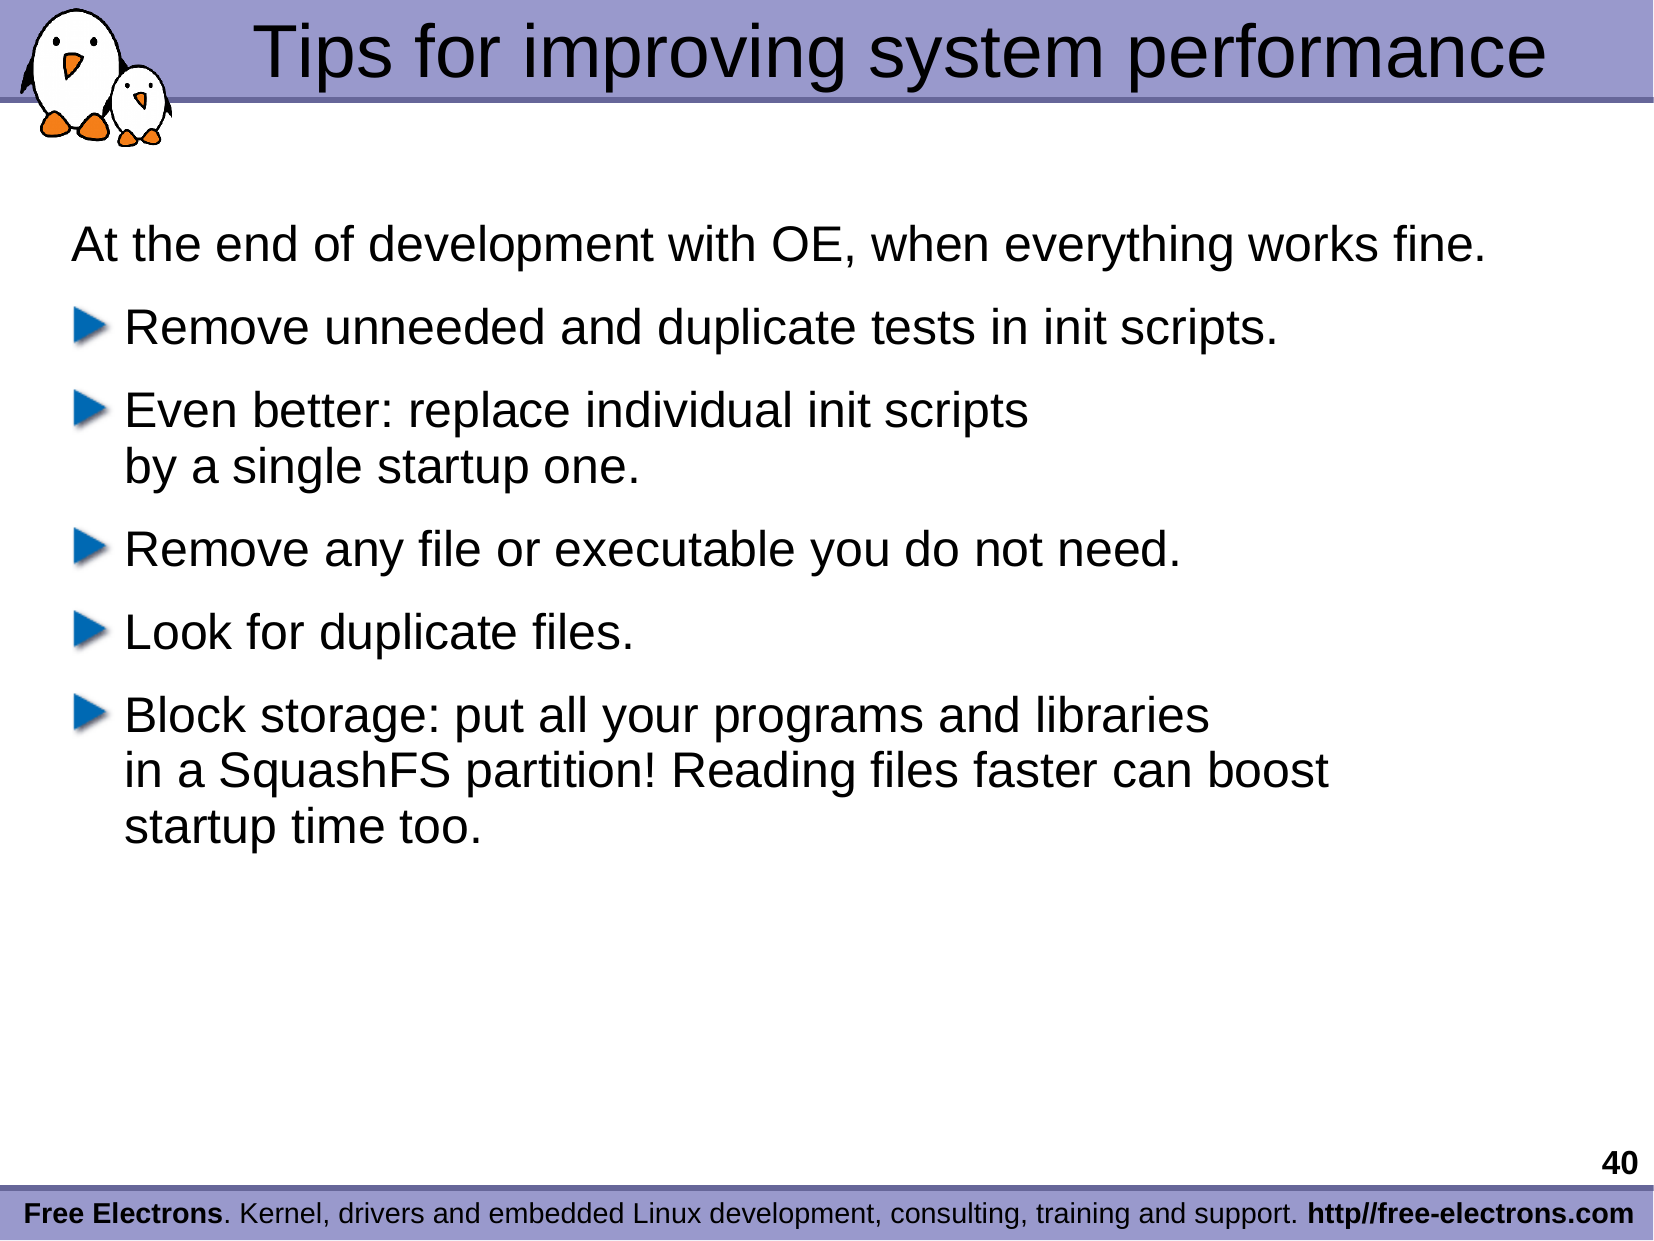

# Tips for improving system performance
At the end of development with OE, when everything works fine.
Remove unneeded and duplicate tests in init scripts.
Even better: replace individual init scripts
by a single startup one.
Remove any file or executable you do not need.
Look for duplicate files.
Block storage: put all your programs and libraries
in a SquashFS partition! Reading files faster can boost
startup time too.